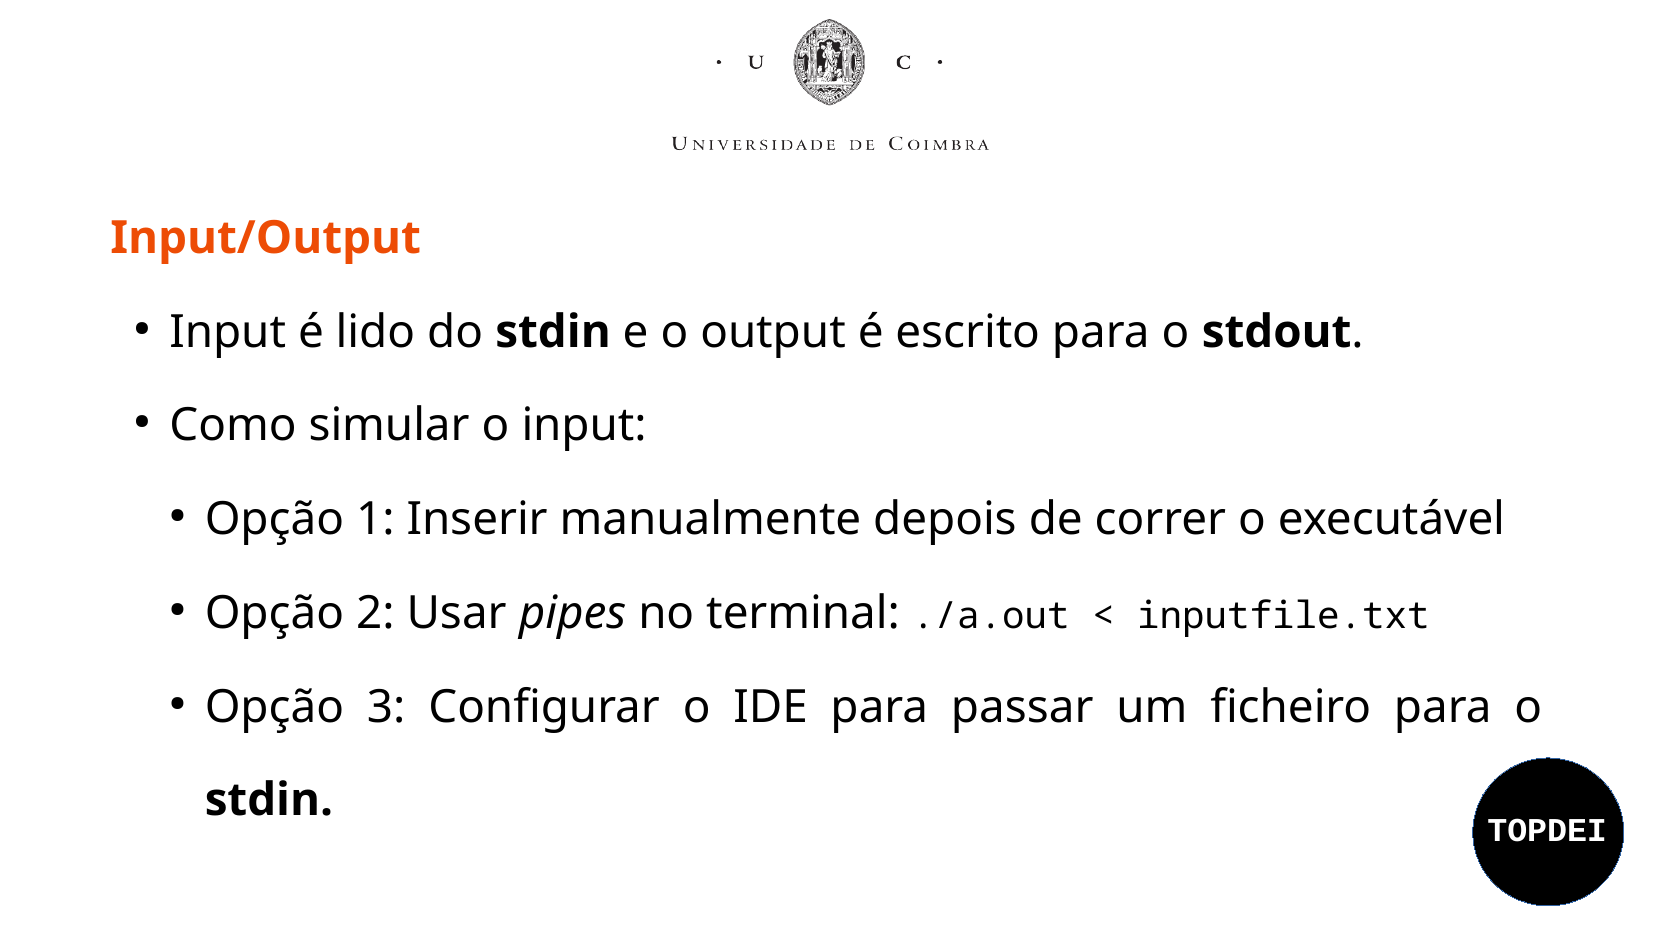

Input/Output
Input é lido do stdin e o output é escrito para o stdout.
Como simular o input:
Opção 1: Inserir manualmente depois de correr o executável
Opção 2: Usar pipes no terminal: ./a.out < inputfile.txt
Opção 3: Configurar o IDE para passar um ficheiro para o stdin.
TOPDEI